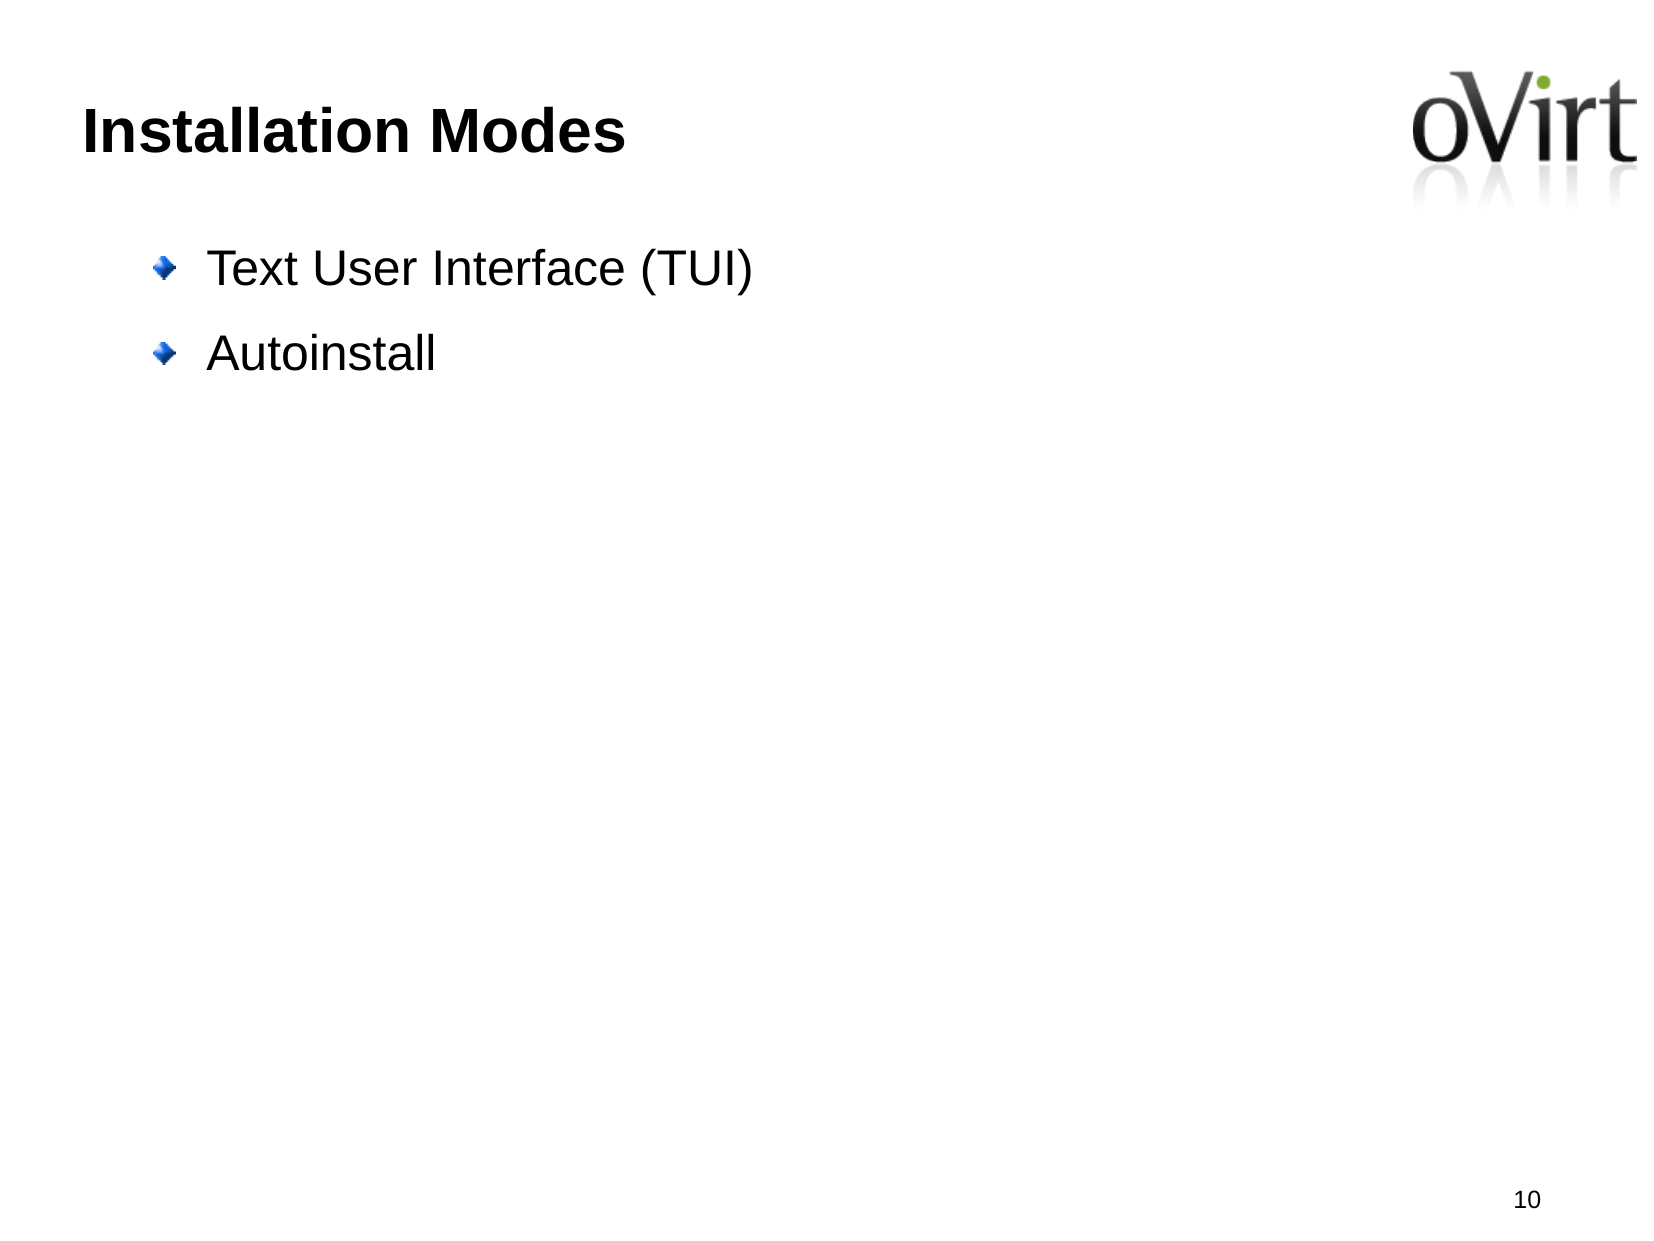

# Installation Modes
Text User Interface (TUI)
Autoinstall